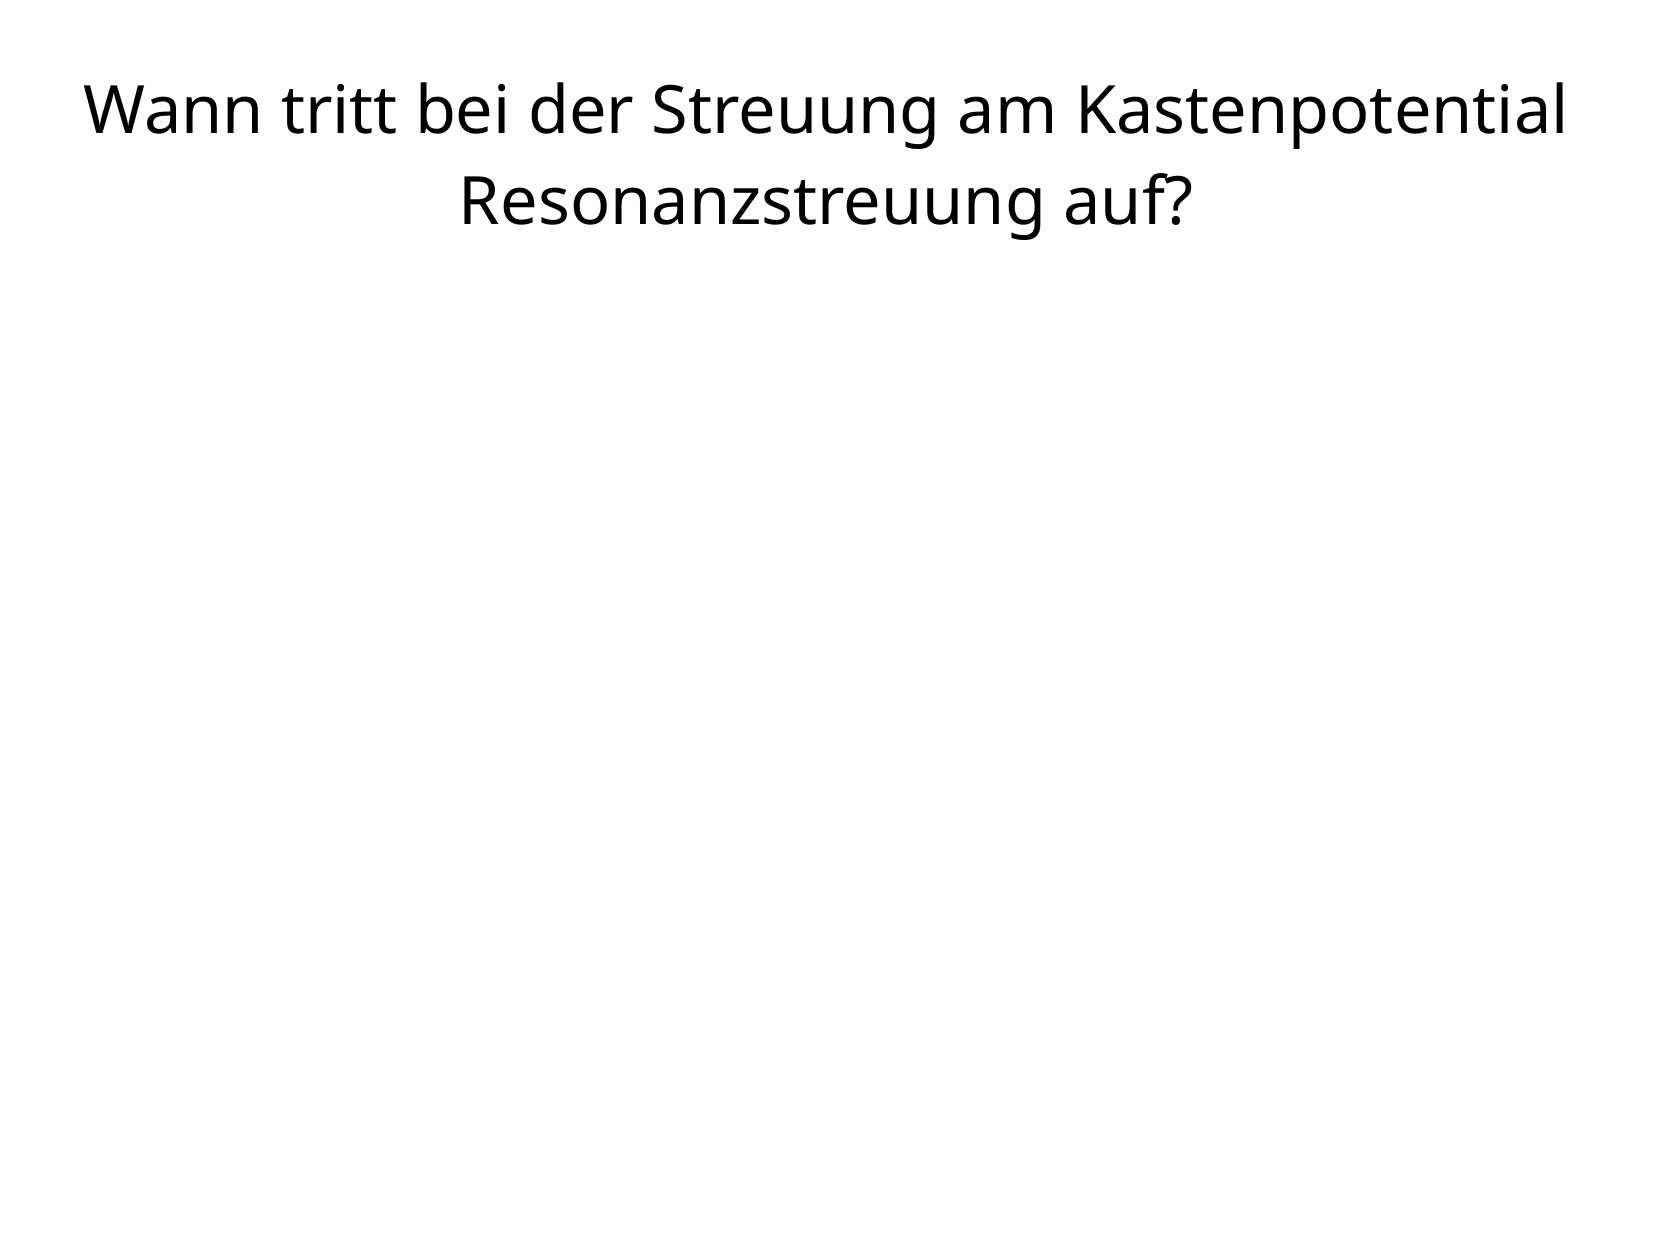

# Wann tritt bei der Streuung am Kastenpotential Resonanzstreuung auf?